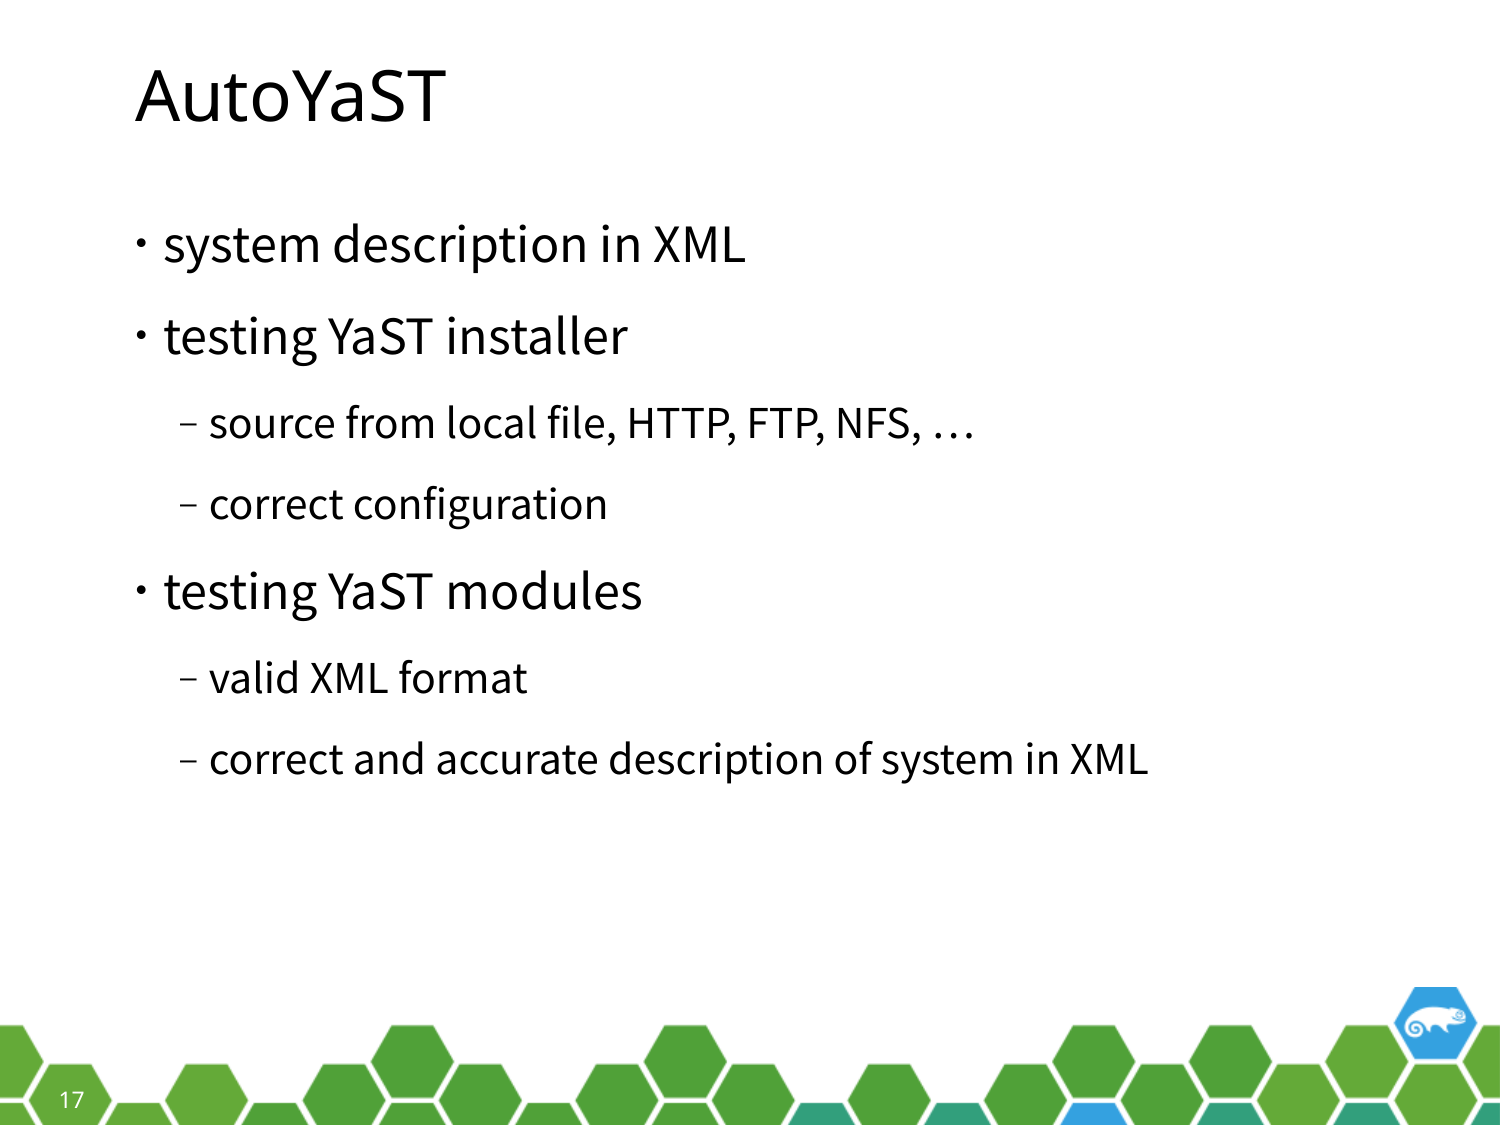

# AutoYaST
system description in XML
testing YaST installer
source from local file, HTTP, FTP, NFS, …
correct configuration
testing YaST modules
valid XML format
correct and accurate description of system in XML